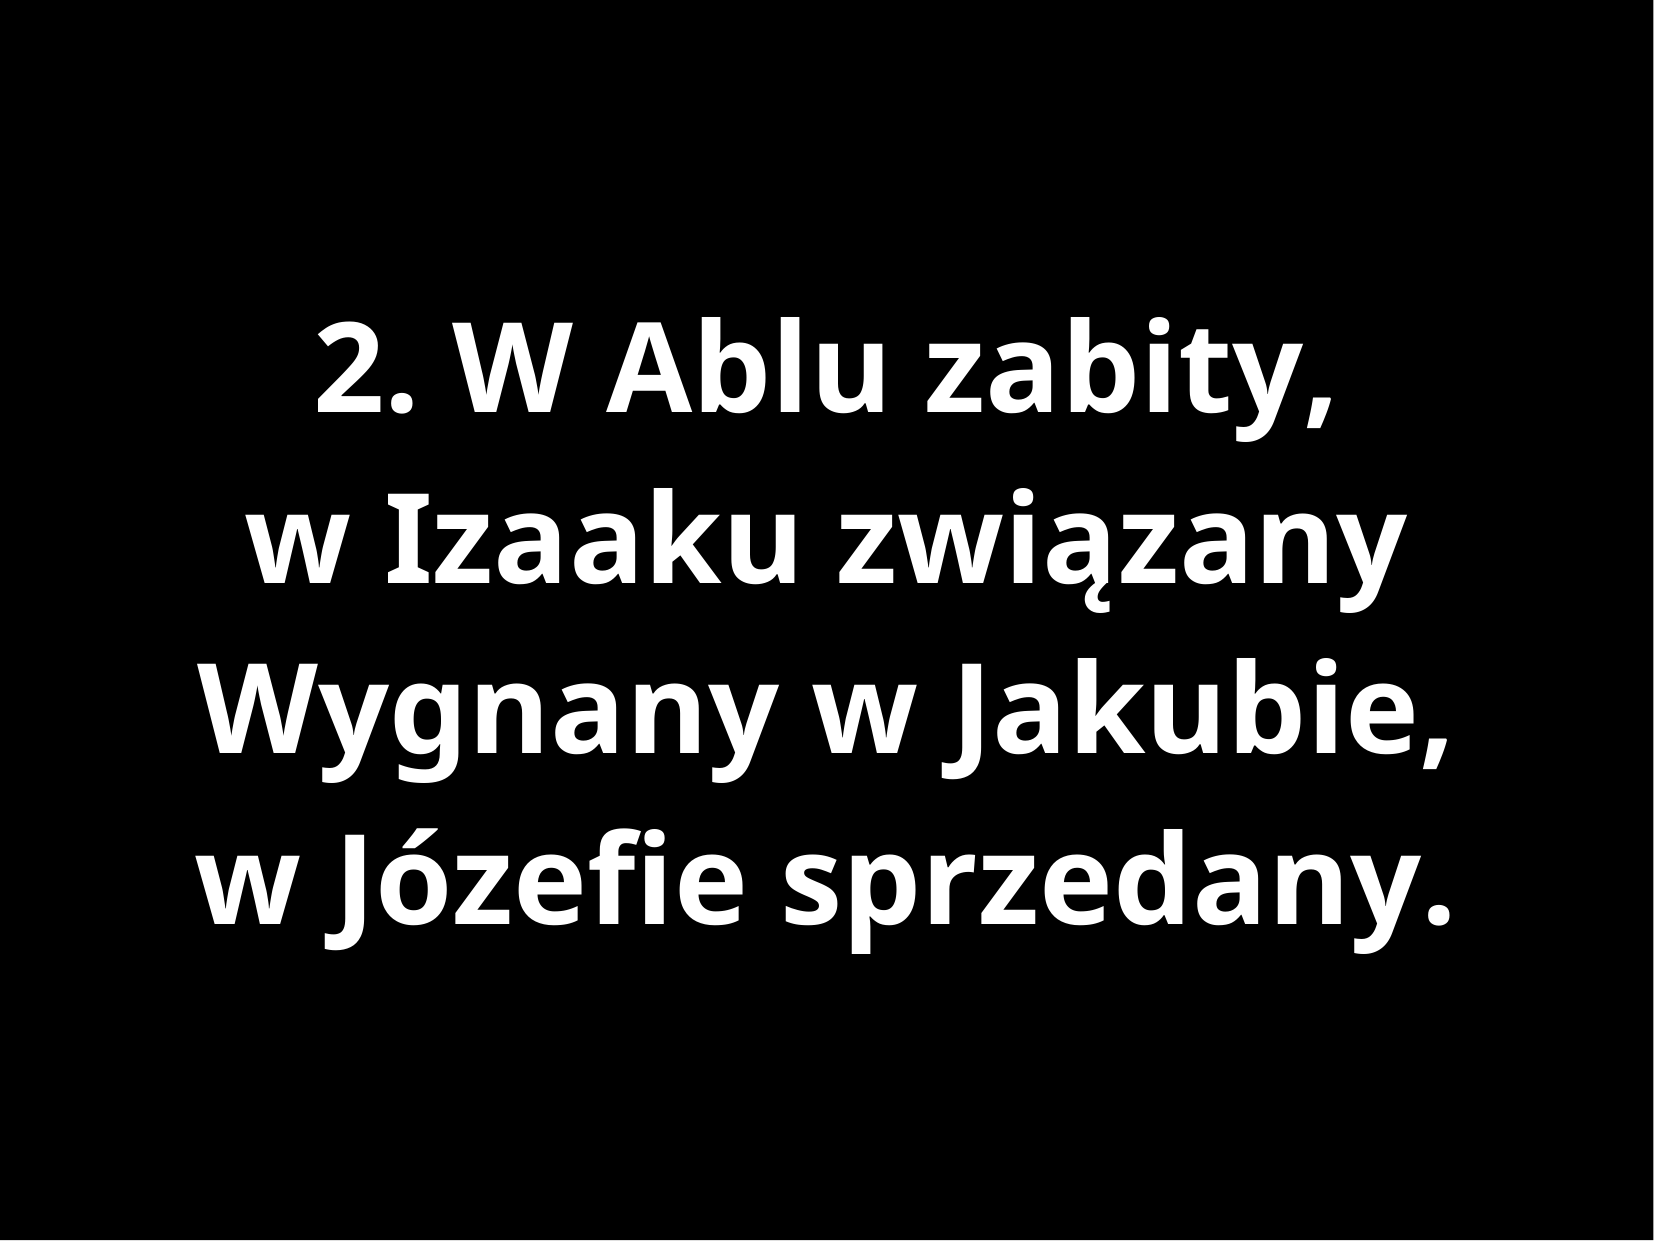

# 2. W Ablu zabity, w Izaaku związany Wygnany w Jakubie, w Józefie sprzedany.